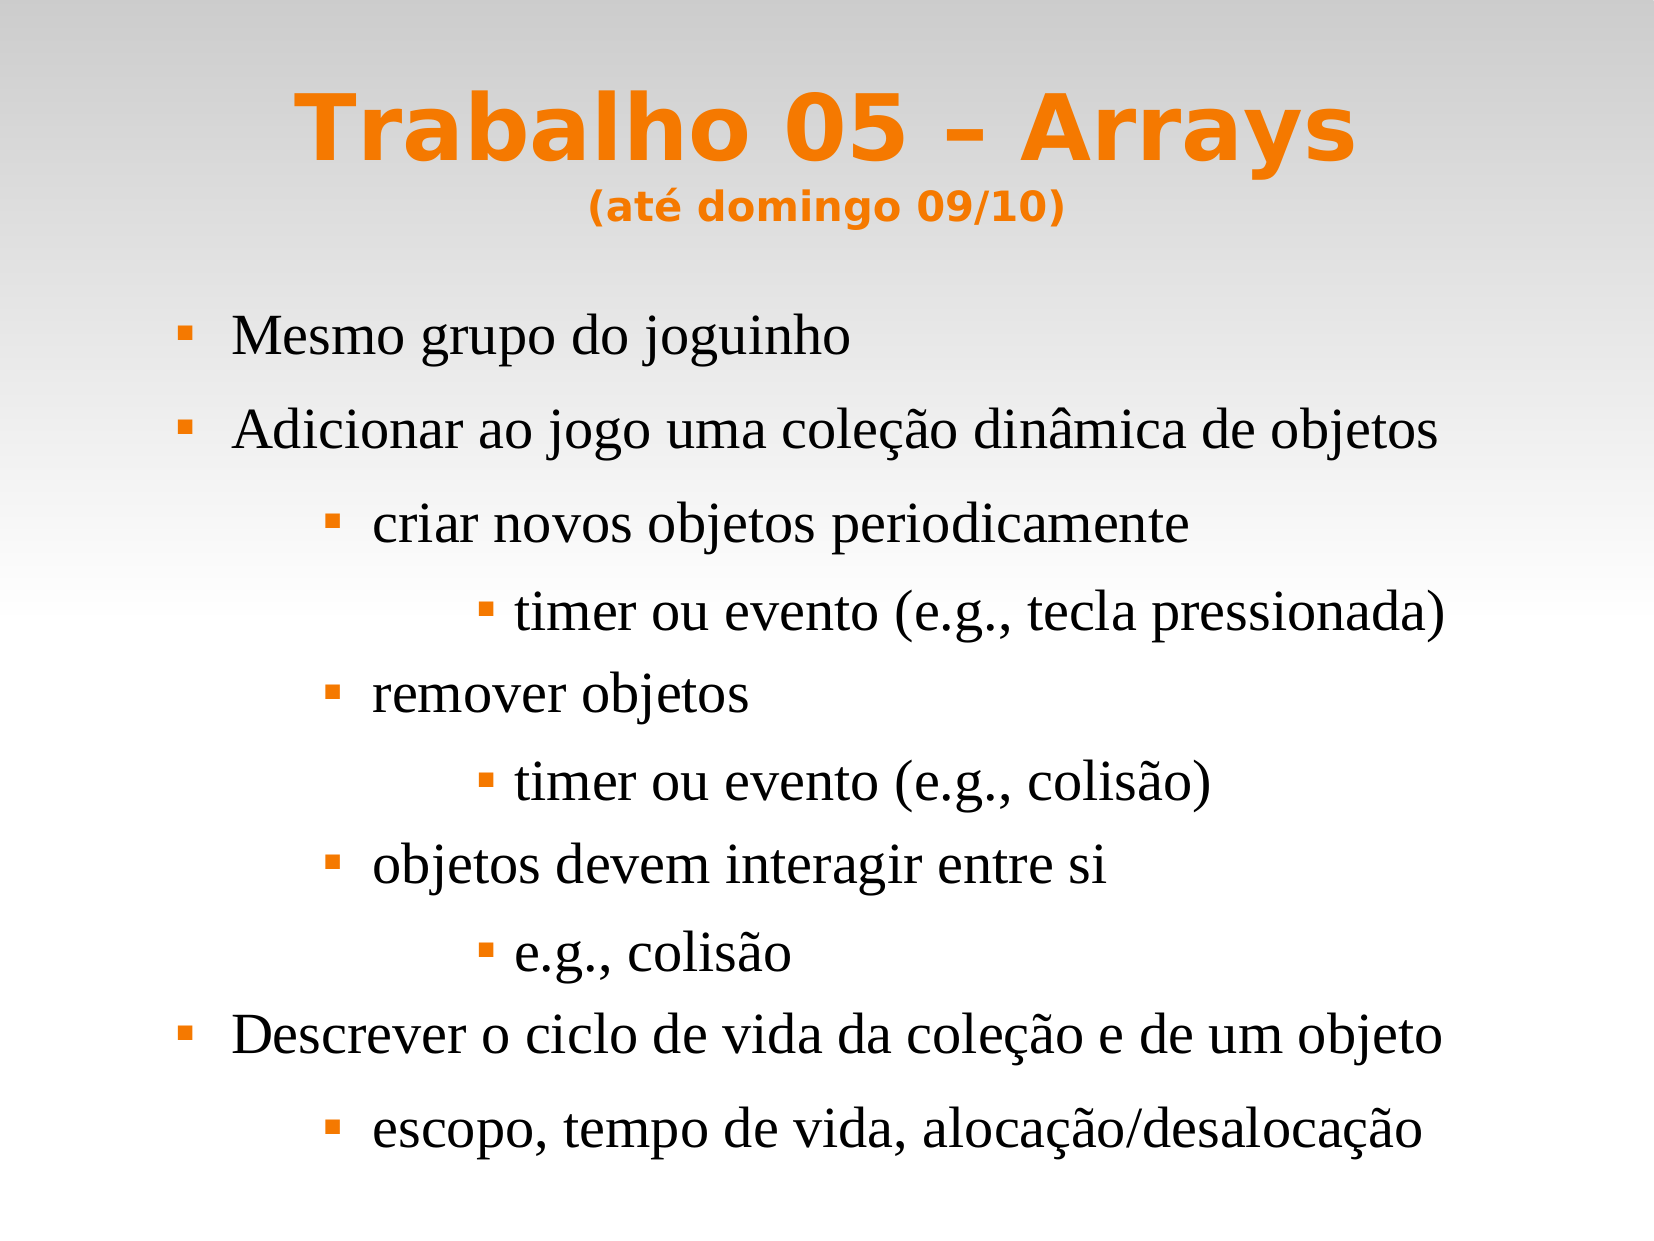

# Trabalho 05 – Arrays (até domingo 09/10)
Mesmo grupo do joguinho
Adicionar ao jogo uma coleção dinâmica de objetos
criar novos objetos periodicamente
timer ou evento (e.g., tecla pressionada)
remover objetos
timer ou evento (e.g., colisão)
objetos devem interagir entre si
e.g., colisão
Descrever o ciclo de vida da coleção e de um objeto
escopo, tempo de vida, alocação/desalocação